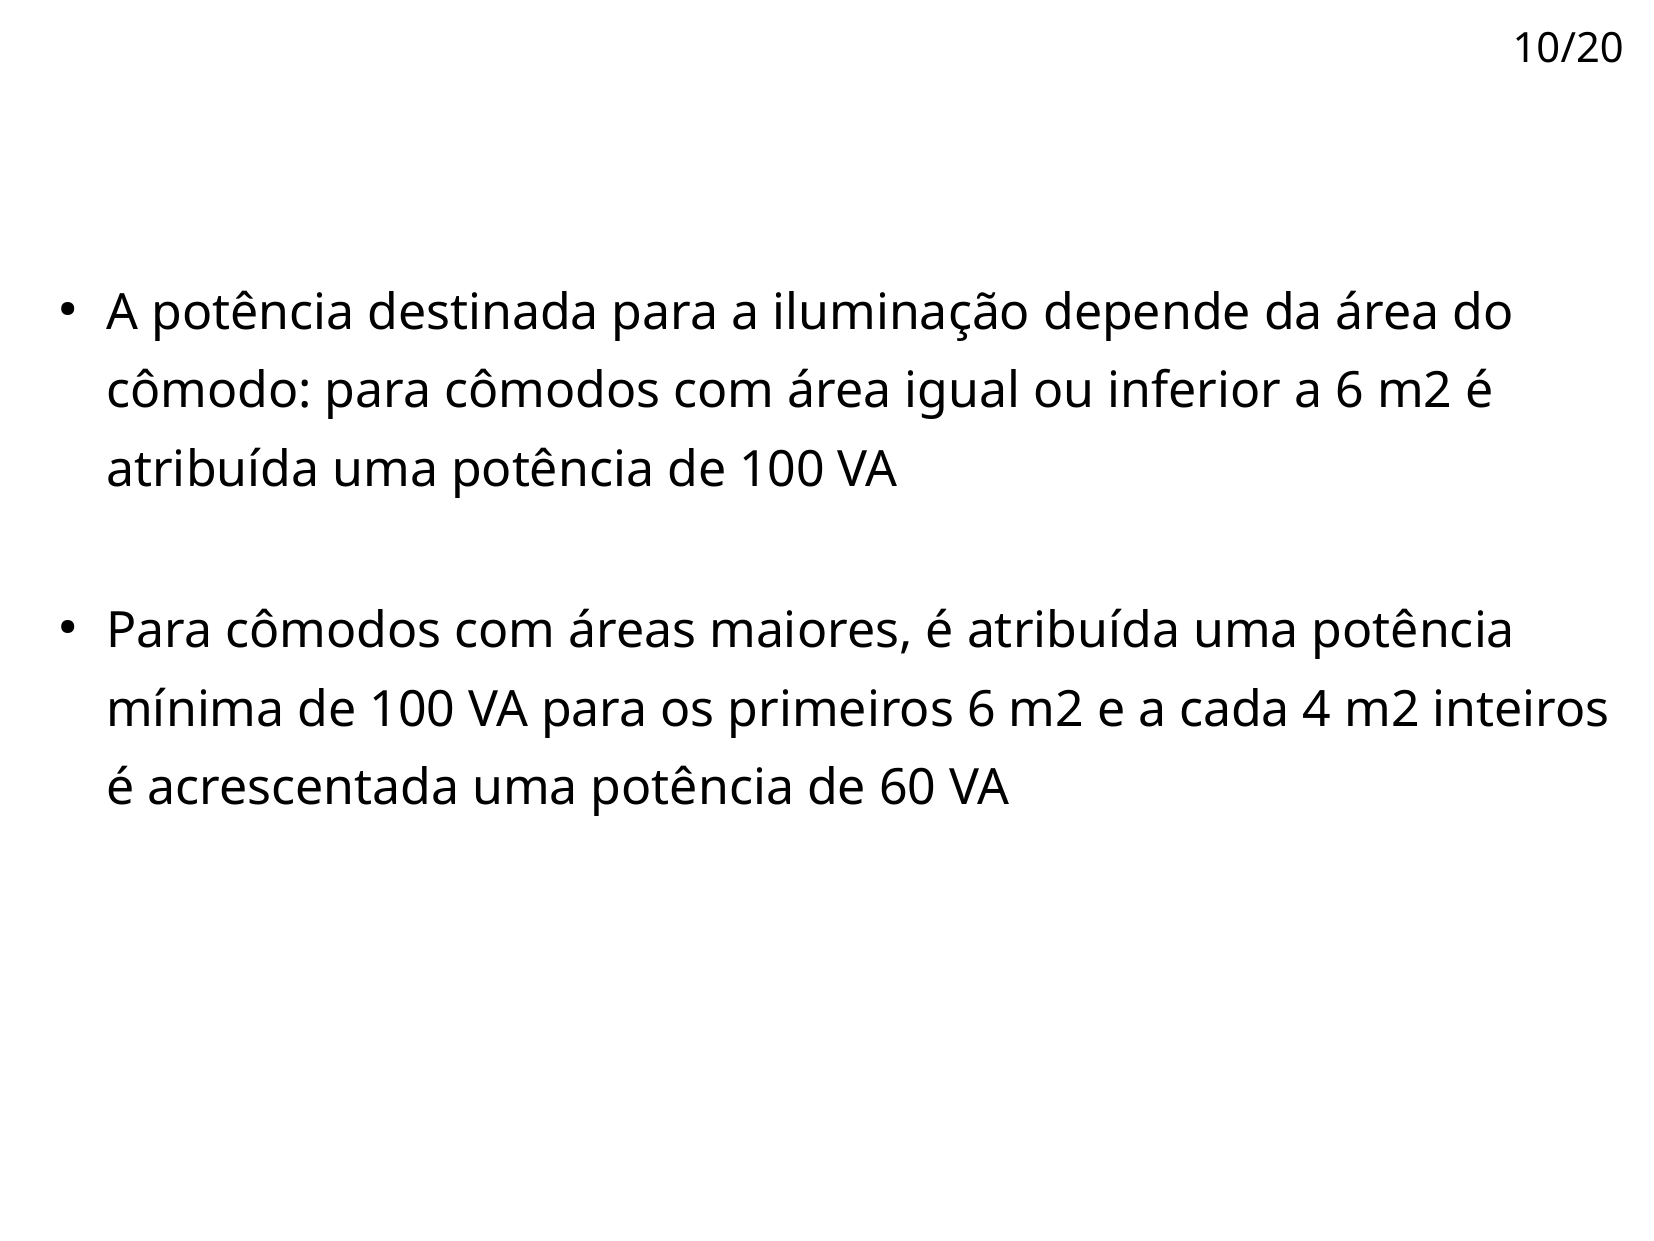

10
#
A potência destinada para a iluminação depende da área do cômodo: para cômodos com área igual ou inferior a 6 m2 é atribuída uma potência de 100 VA
Para cômodos com áreas maiores, é atribuída uma potência mínima de 100 VA para os primeiros 6 m2 e a cada 4 m2 inteiros é acrescentada uma potência de 60 VA